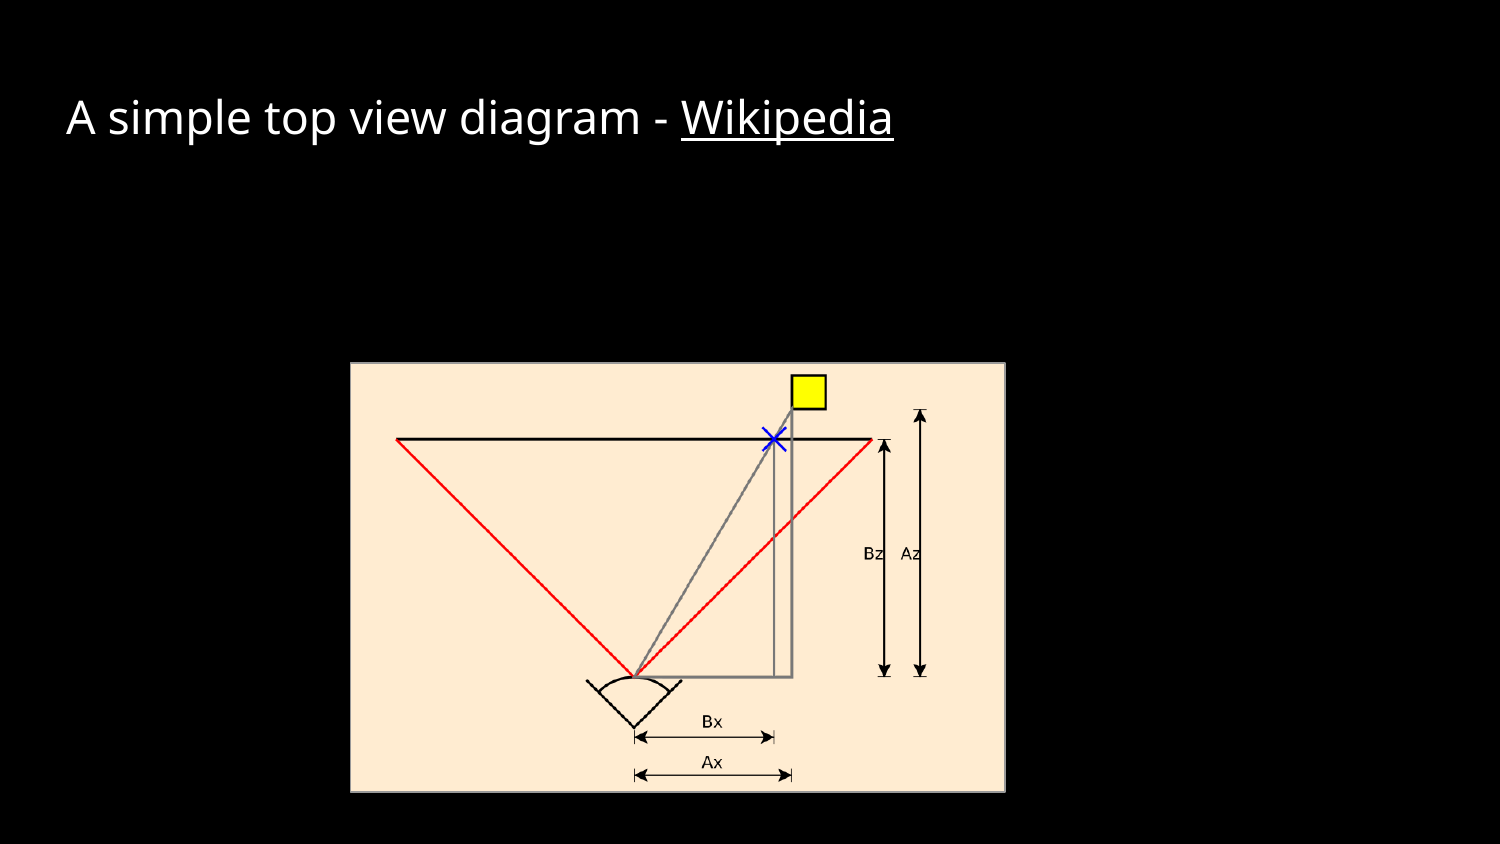

# A simple top view diagram - Wikipedia